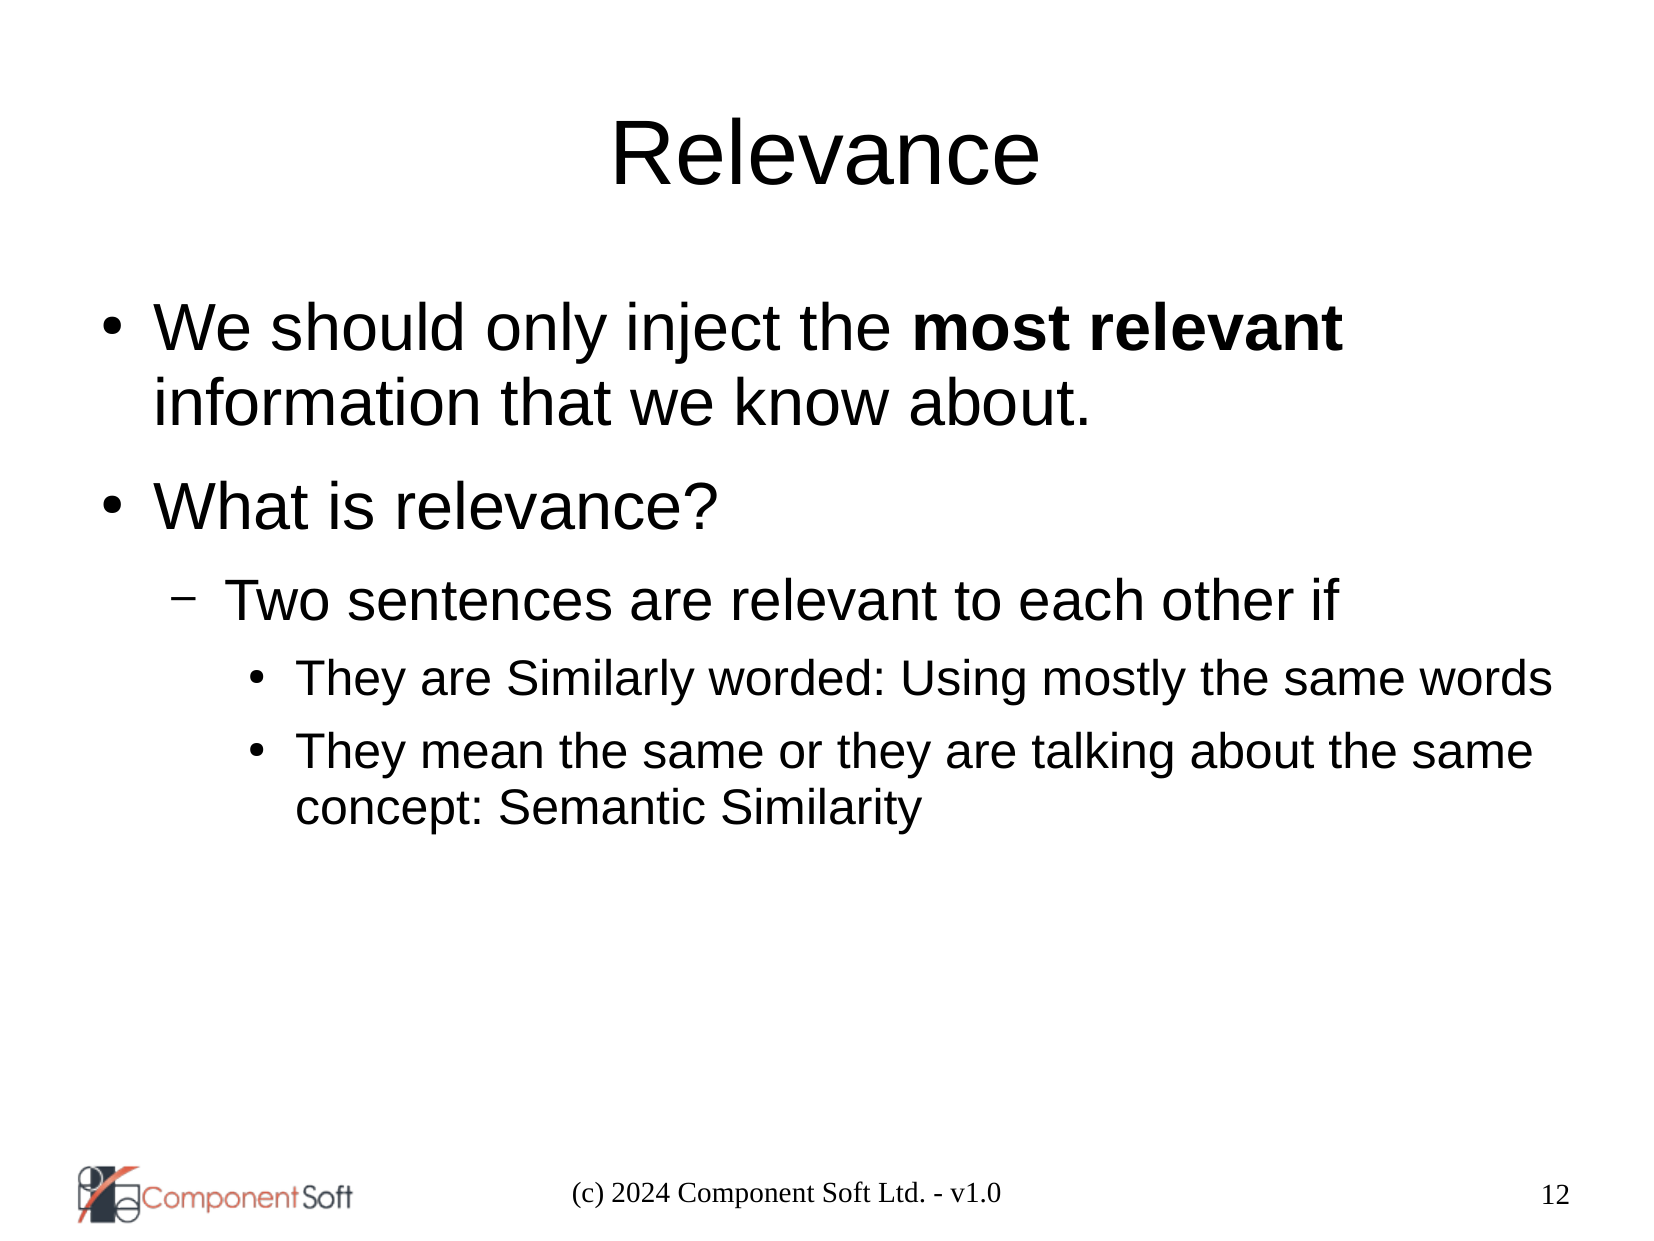

# Relevance
We should only inject the most relevant information that we know about.
What is relevance?
Two sentences are relevant to each other if
They are Similarly worded: Using mostly the same words
They mean the same or they are talking about the same concept: Semantic Similarity
(c) 2024 Component Soft Ltd. - v1.0
12